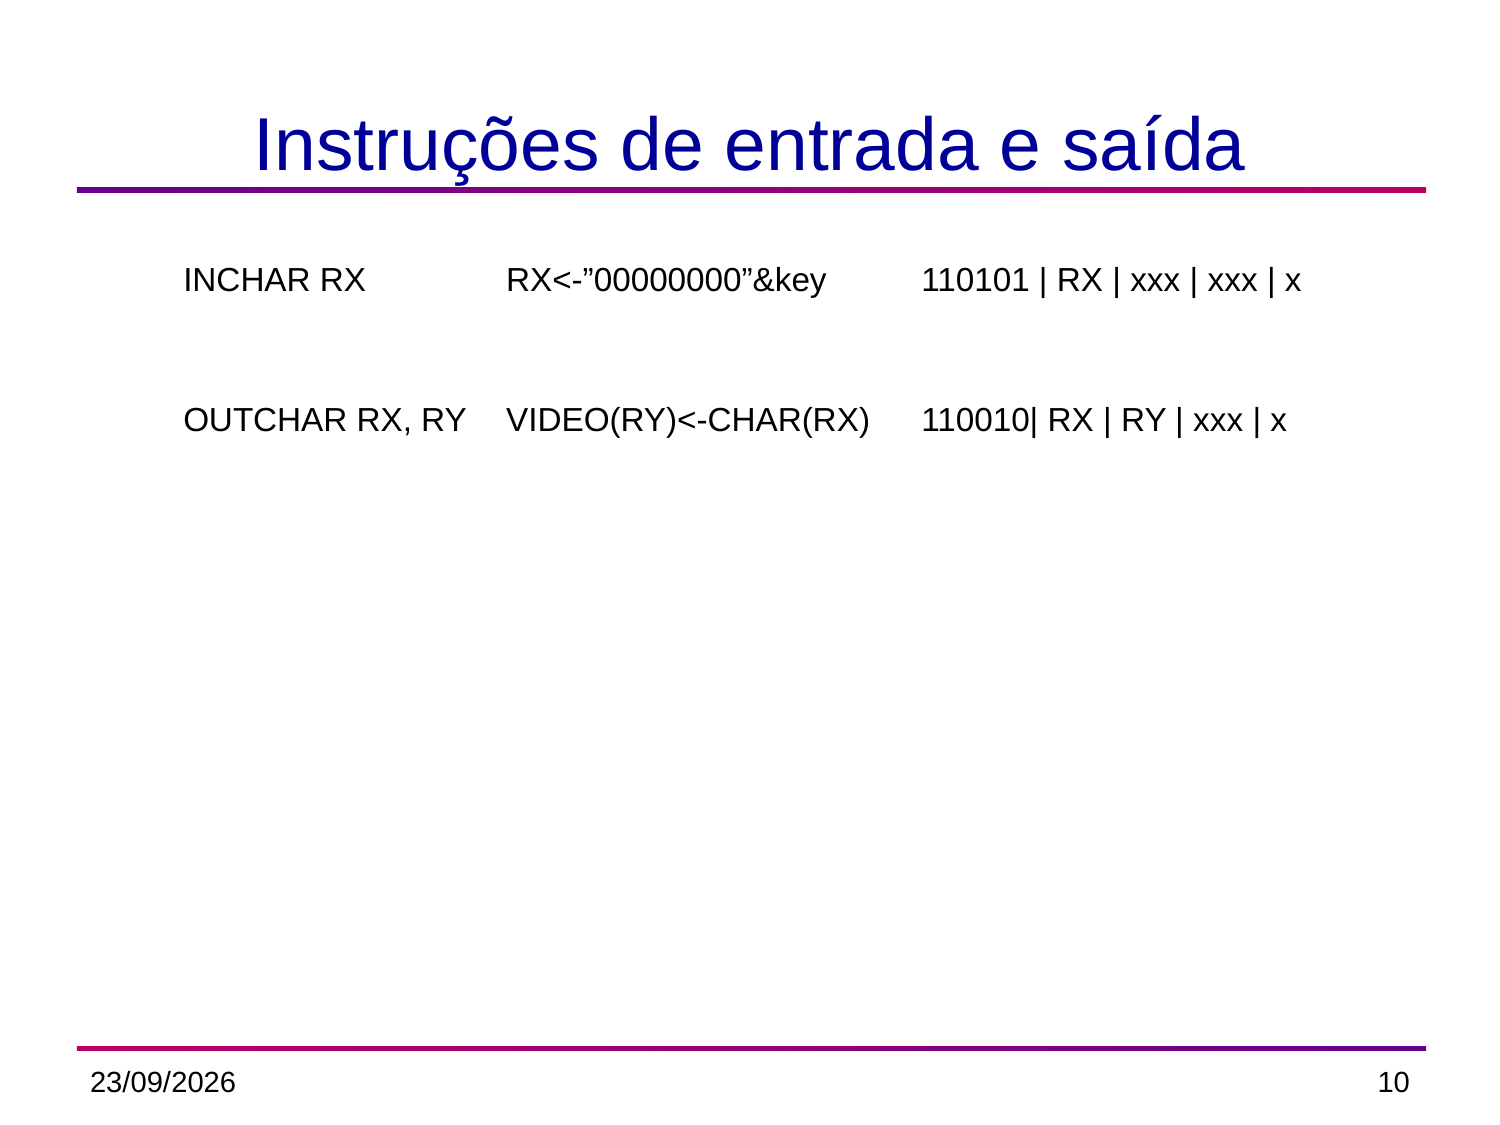

# Instruções de entrada e saída
	INCHAR RX 		 RX<-”00000000”&key 		110101 | RX | xxx | xxx | x
	OUTCHAR RX, RY	 VIDEO(RY)<-CHAR(RX) 	110010| RX | RY | xxx | x